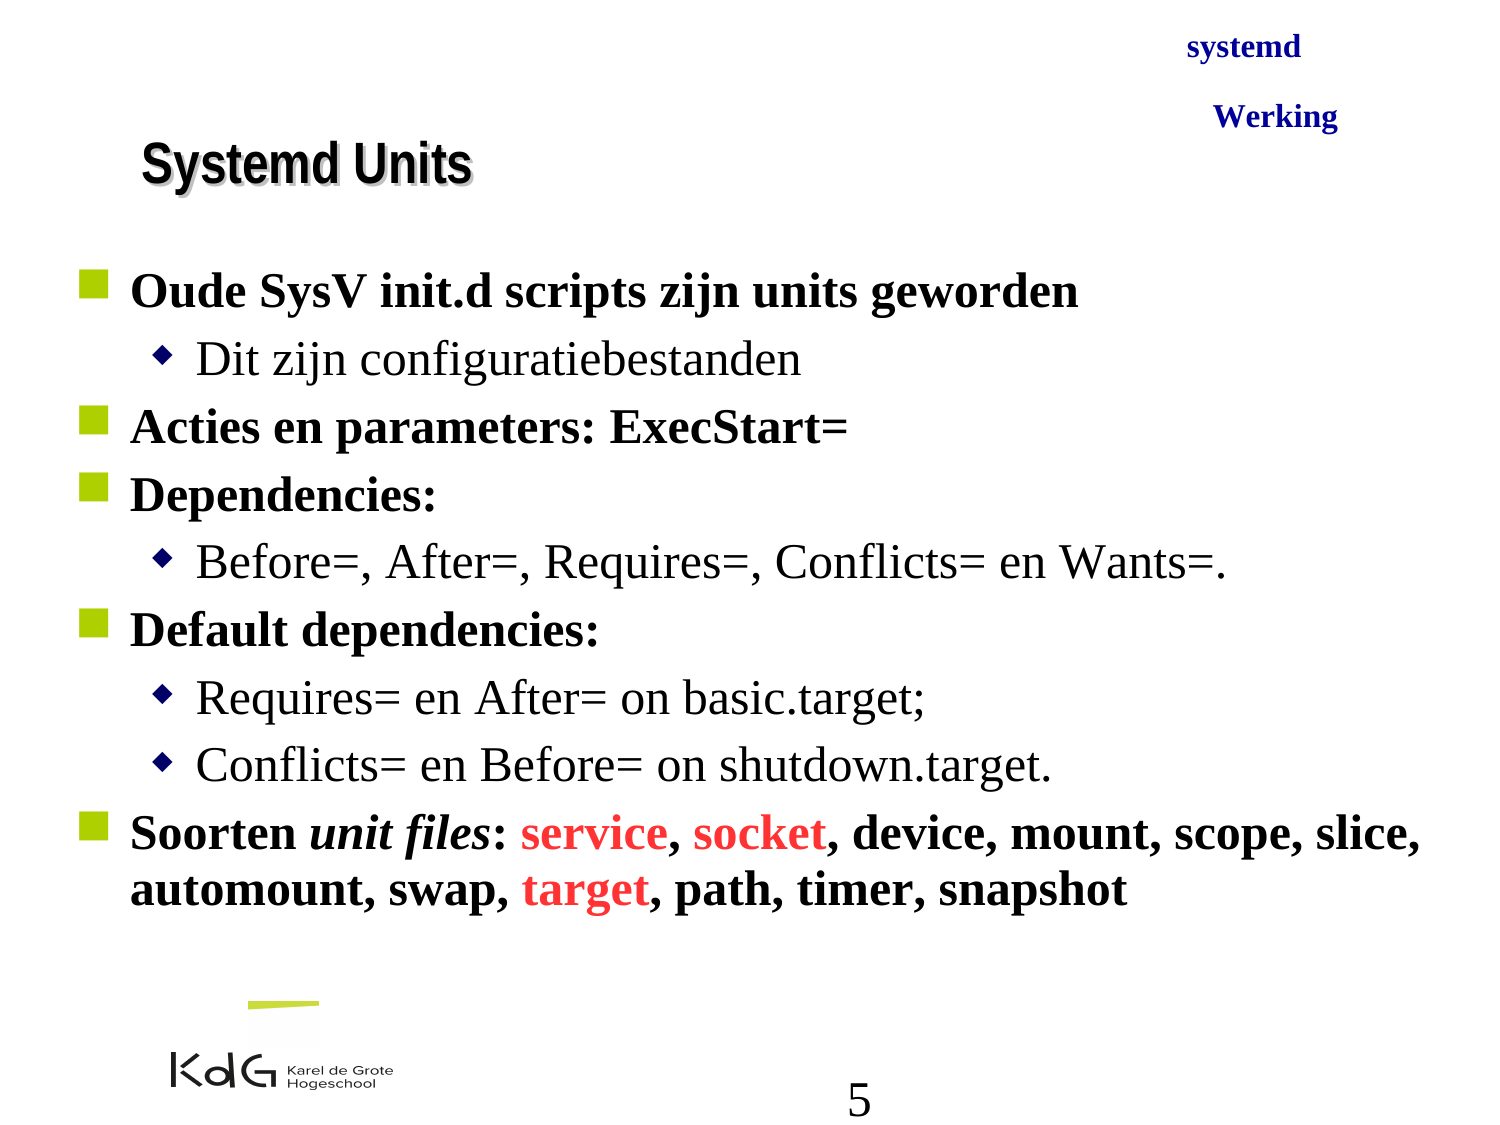

# Systemd Units
Werking
Oude SysV init.d scripts zijn units geworden
Dit zijn configuratiebestanden
Acties en parameters: ExecStart=
Dependencies:
Before=, After=, Requires=, Conflicts= en Wants=.
Default dependencies:
Requires= en After= on basic.target;
Conflicts= en Before= on shutdown.target.
Soorten unit files: service, socket, device, mount, scope, slice, automount, swap, target, path, timer, snapshot